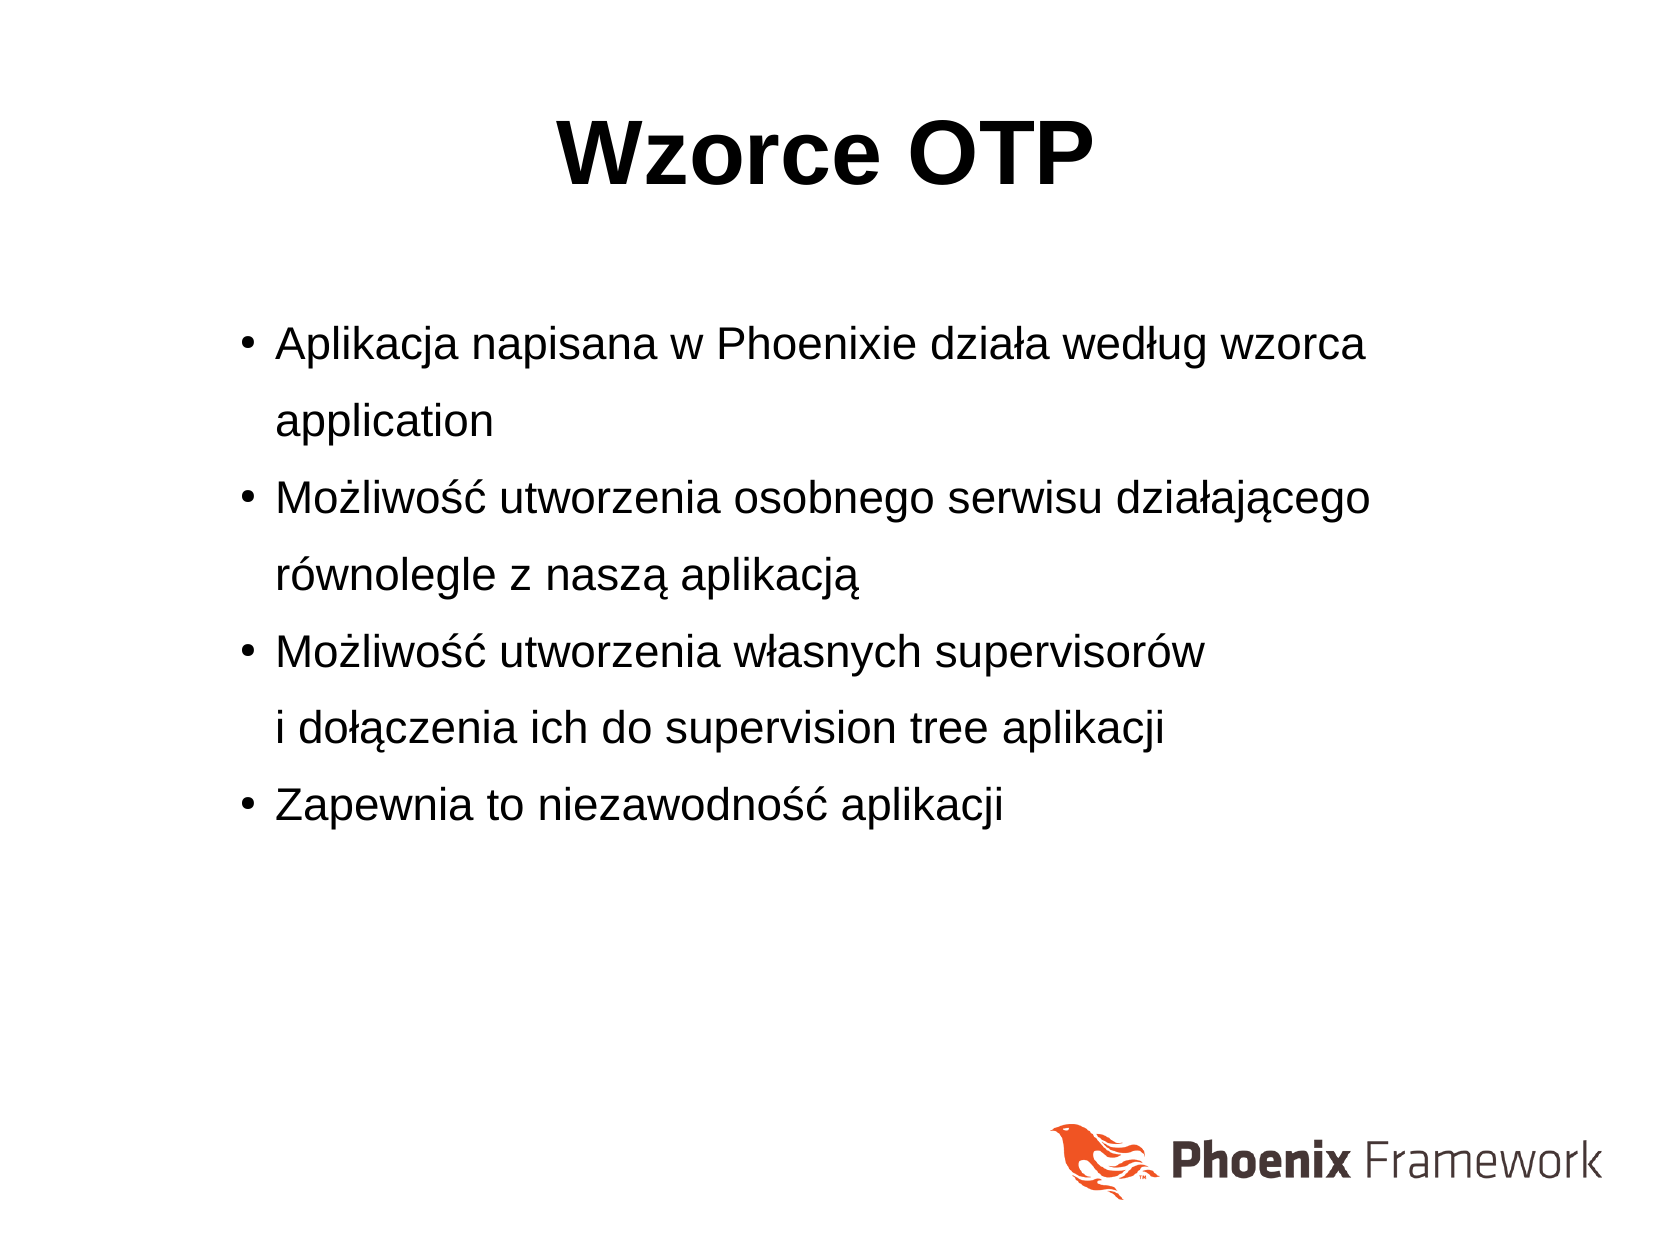

# Wzorce OTP
Aplikacja napisana w Phoenixie działa według wzorca application
Możliwość utworzenia osobnego serwisu działającego równolegle z naszą aplikacją
Możliwość utworzenia własnych supervisorów i dołączenia ich do supervision tree aplikacji
Zapewnia to niezawodność aplikacji